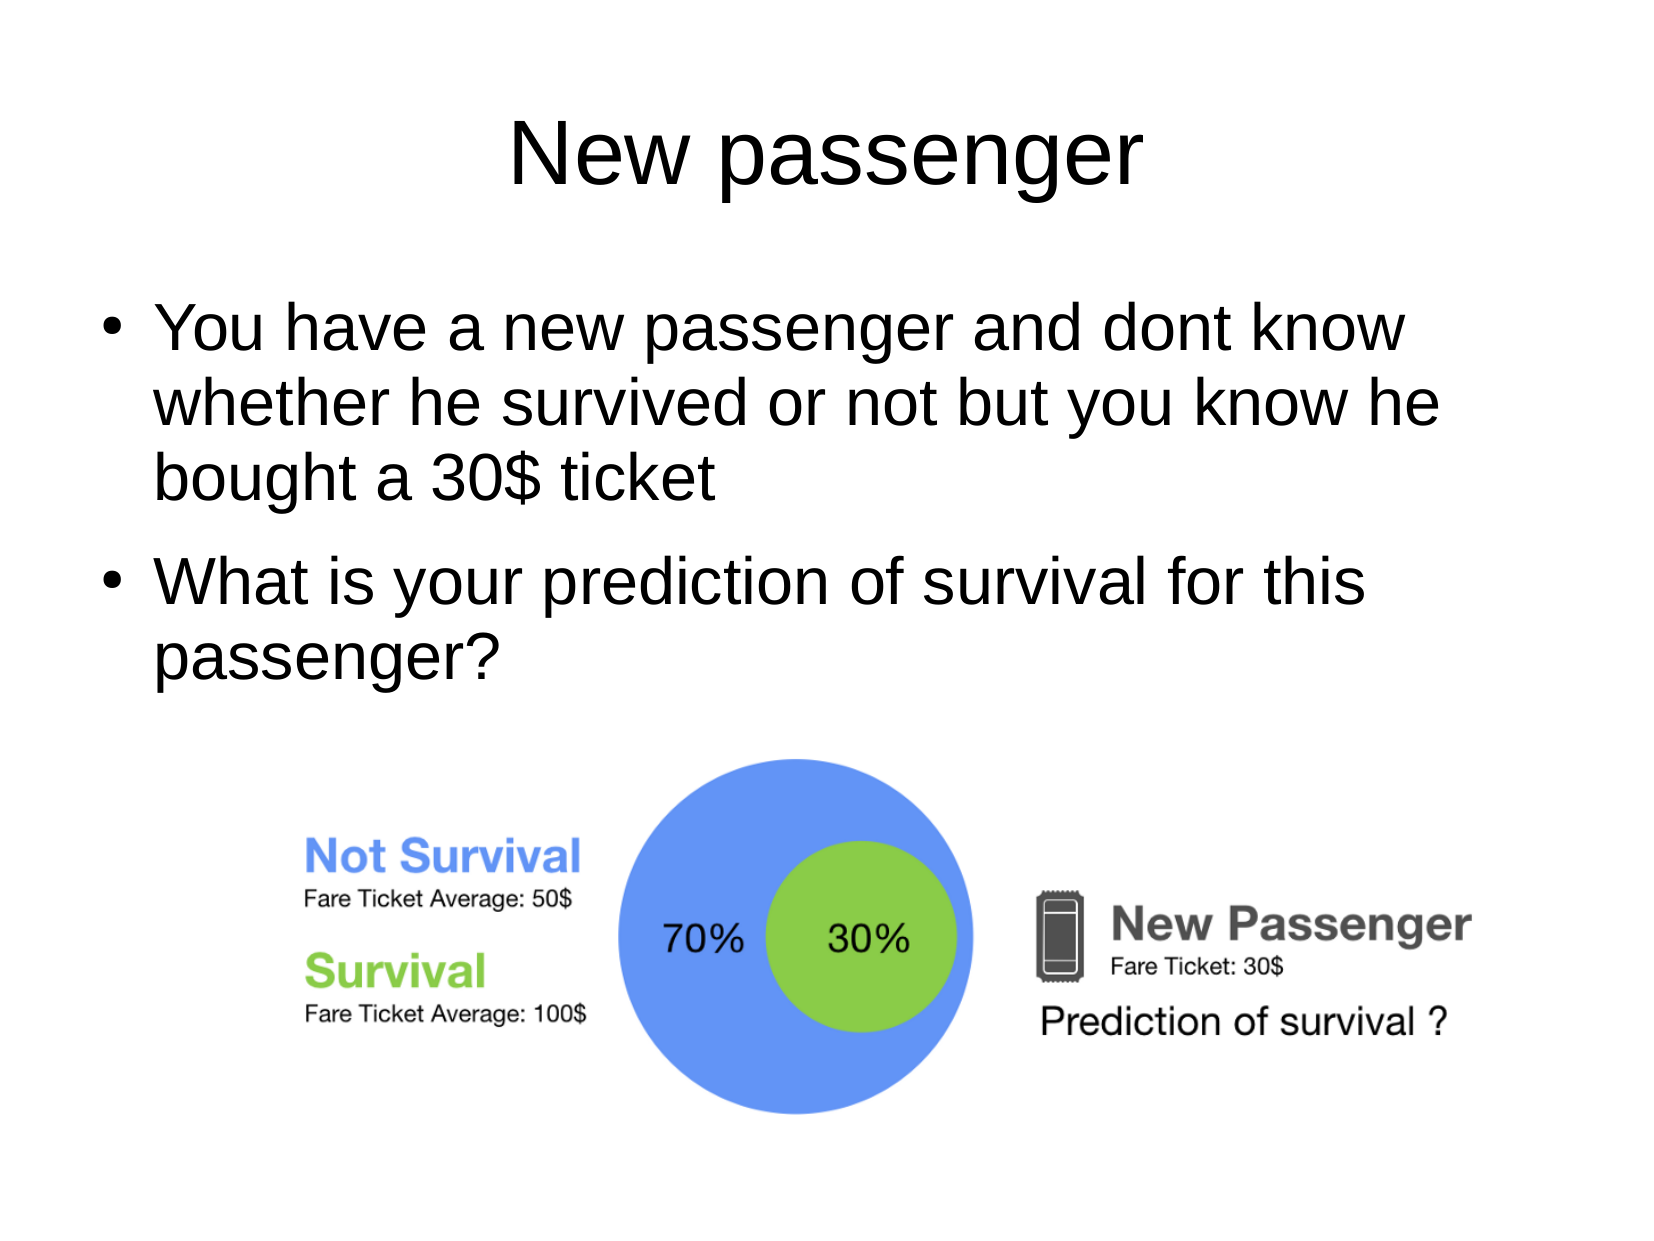

# New passenger
You have a new passenger and dont know whether he survived or not but you know he bought a 30$ ticket
What is your prediction of survival for this passenger?